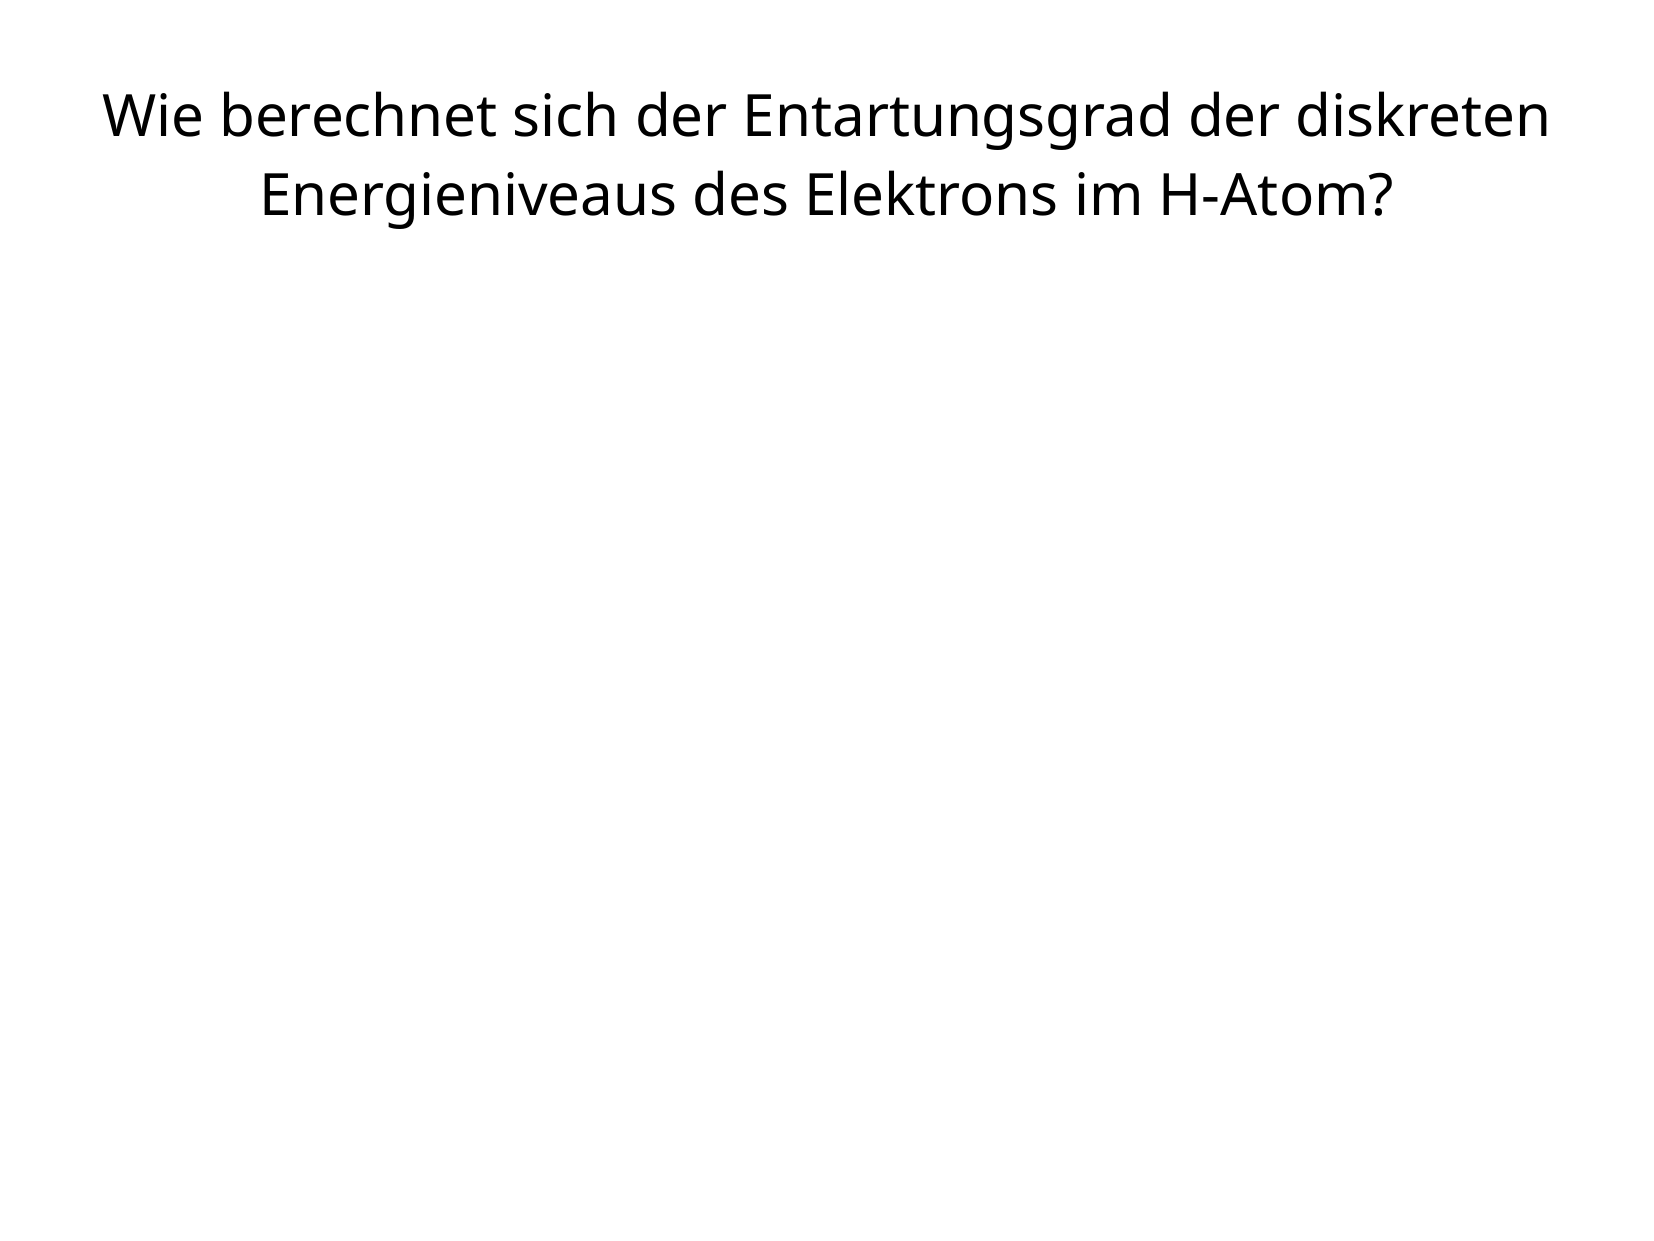

# Wie berechnet sich der Entartungsgrad der diskreten Energieniveaus des Elektrons im H-Atom?